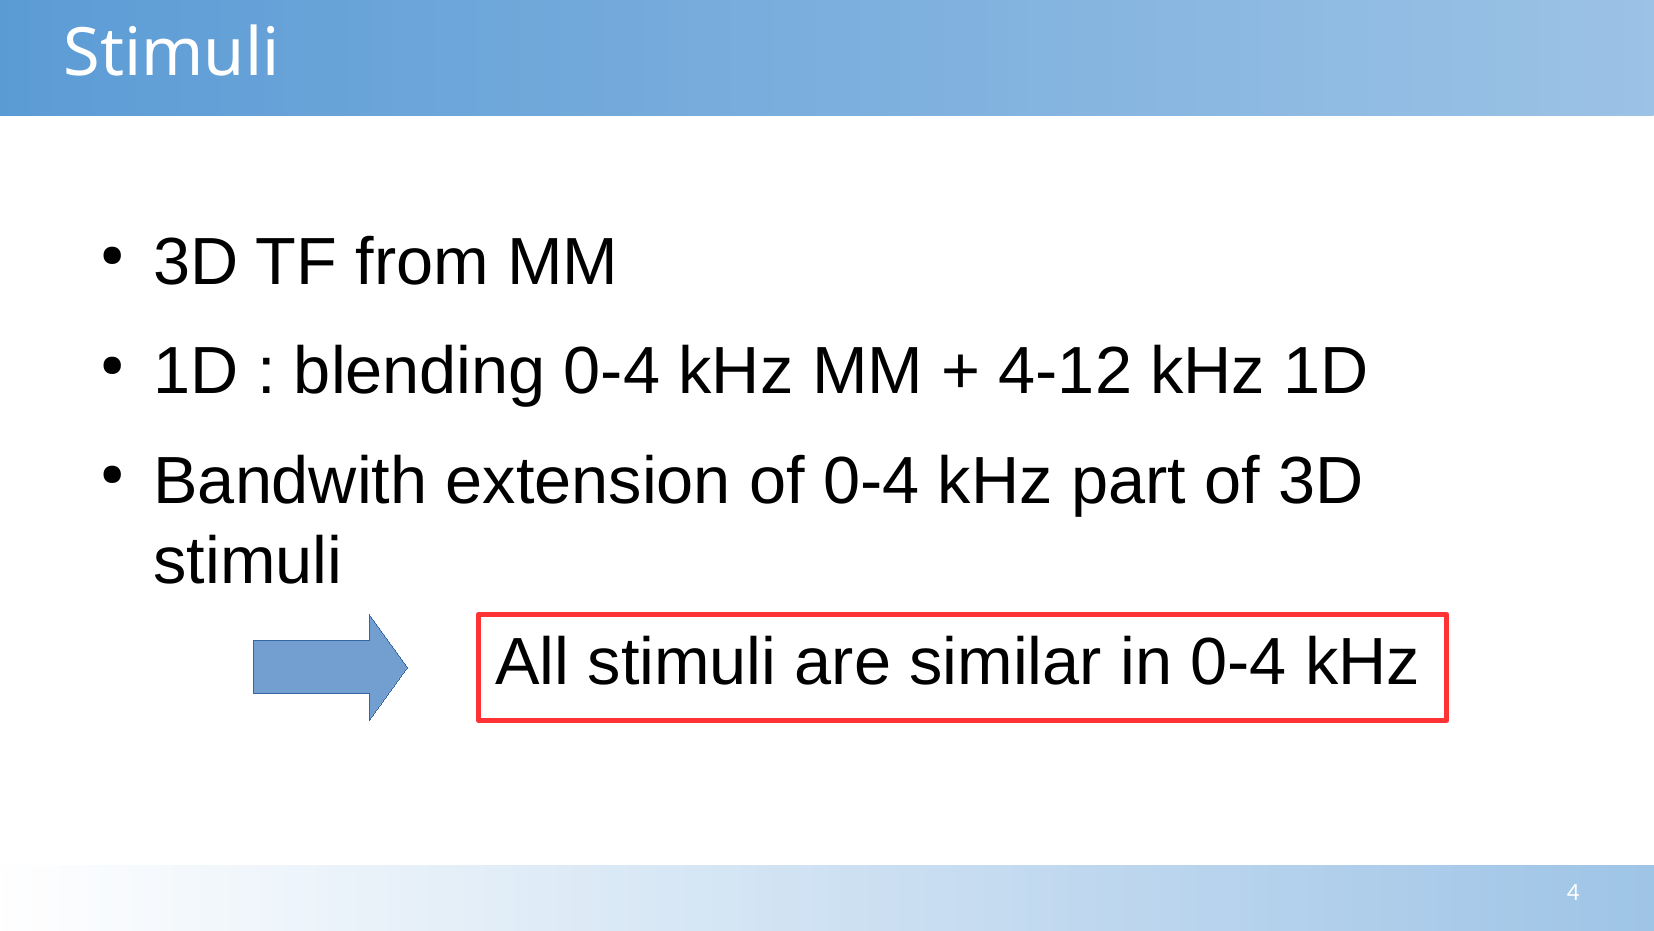

# Stimuli
3D TF from MM
1D : blending 0-4 kHz MM + 4-12 kHz 1D
Bandwith extension of 0-4 kHz part of 3D stimuli
All stimuli are similar in 0-4 kHz